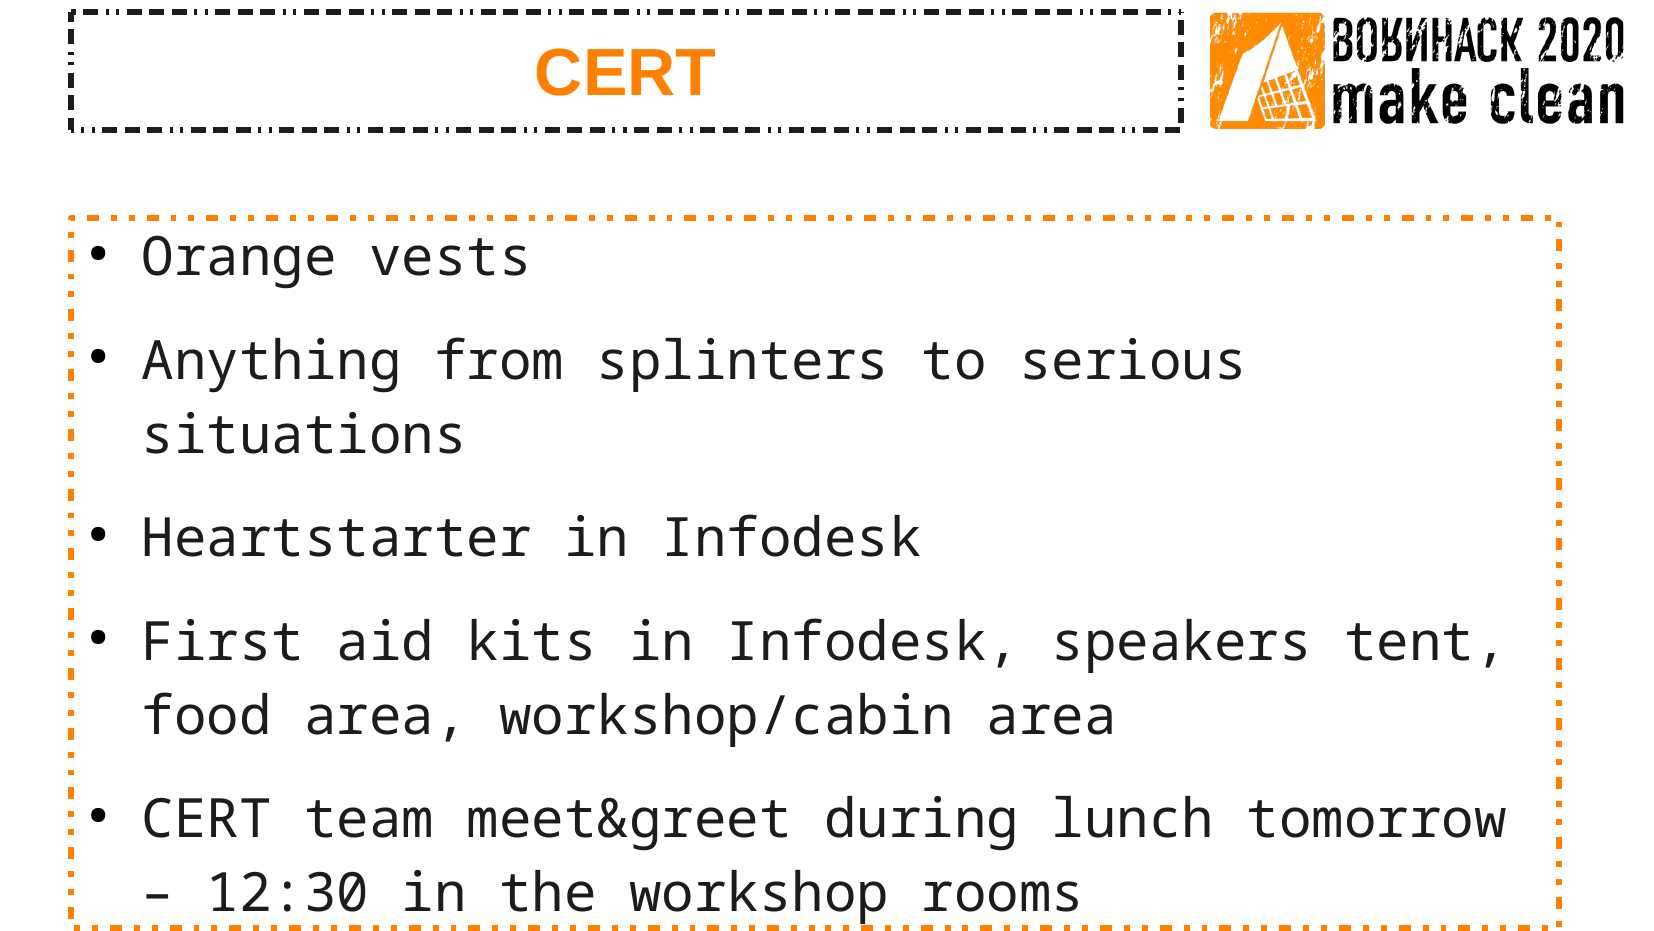

# CERT
Orange vests
Anything from splinters to serious situations
Heartstarter in Infodesk
First aid kits in Infodesk, speakers tent, food area, workshop/cabin area
CERT team meet&greet during lunch tomorrow – 12:30 in the workshop rooms